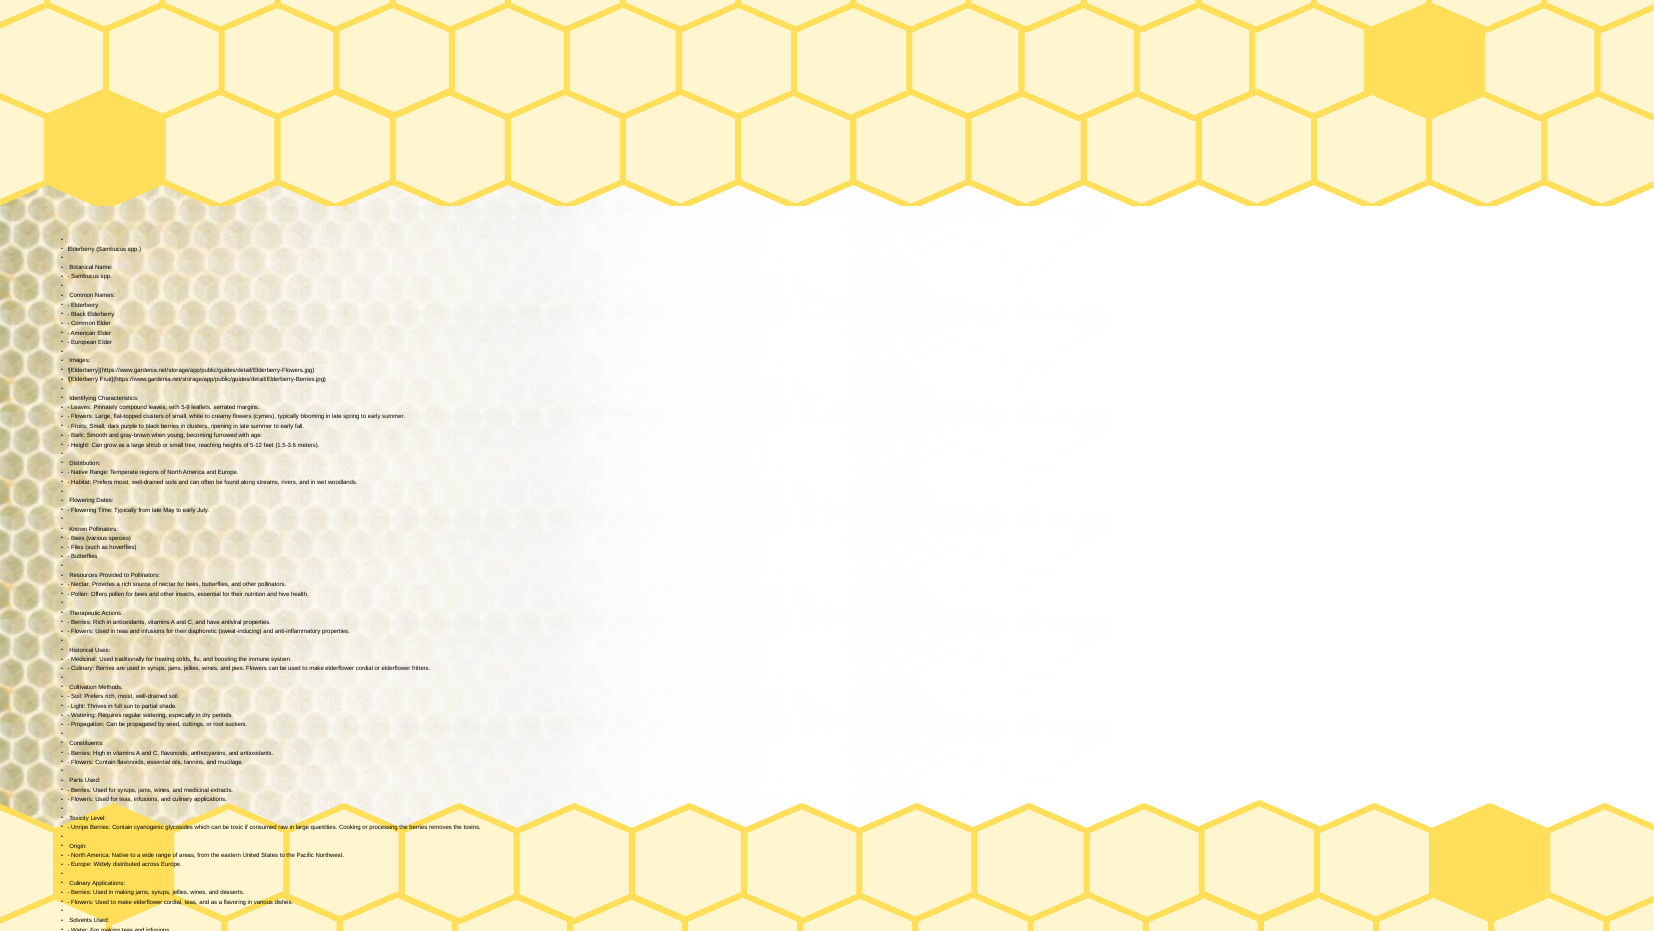

#
Elderberry (Sambucus spp.)
 Botanical Name:
- Sambucus spp.
 Common Names:
- Elderberry
- Black Elderberry
- Common Elder
- American Elder
- European Elder
 Images:
 Identifying Characteristics:
- Leaves: Pinnately compound leaves, with 5-9 leaflets, serrated margins.
- Flowers: Large, flat-topped clusters of small, white to creamy flowers (cymes), typically blooming in late spring to early summer.
- Fruits: Small, dark purple to black berries in clusters, ripening in late summer to early fall.
- Bark: Smooth and gray-brown when young, becoming furrowed with age.
- Height: Can grow as a large shrub or small tree, reaching heights of 5-12 feet (1.5-3.6 meters).
 Distribution:
- Native Range: Temperate regions of North America and Europe.
- Habitat: Prefers moist, well-drained soils and can often be found along streams, rivers, and in wet woodlands.
 Flowering Dates:
- Flowering Time: Typically from late May to early July.
 Known Pollinators:
- Bees (various species)
- Flies (such as hoverflies)
- Butterflies
 Resources Provided to Pollinators:
- Nectar: Provides a rich source of nectar for bees, butterflies, and other pollinators.
- Pollen: Offers pollen for bees and other insects, essential for their nutrition and hive health.
 Therapeutic Actions:
- Berries: Rich in antioxidants, vitamins A and C, and have antiviral properties.
- Flowers: Used in teas and infusions for their diaphoretic (sweat-inducing) and anti-inflammatory properties.
 Historical Uses:
- Medicinal: Used traditionally for treating colds, flu, and boosting the immune system.
- Culinary: Berries are used in syrups, jams, jellies, wines, and pies. Flowers can be used to make elderflower cordial or elderflower fritters.
 Cultivation Methods:
- Soil: Prefers rich, moist, well-drained soil.
- Light: Thrives in full sun to partial shade.
- Watering: Requires regular watering, especially in dry periods.
- Propagation: Can be propagated by seed, cuttings, or root suckers.
 Constituents:
- Berries: High in vitamins A and C, flavonoids, anthocyanins, and antioxidants.
- Flowers: Contain flavonoids, essential oils, tannins, and mucilage.
 Parts Used:
- Berries: Used for syrups, jams, wines, and medicinal extracts.
- Flowers: Used for teas, infusions, and culinary applications.
 Toxicity Level:
- Unripe Berries: Contain cyanogenic glycosides which can be toxic if consumed raw in large quantities. Cooking or processing the berries removes the toxins.
 Origin:
- North America: Native to a wide range of areas, from the eastern United States to the Pacific Northwest.
- Europe: Widely distributed across Europe.
 Culinary Applications:
- Berries: Used in making jams, syrups, jellies, wines, and desserts.
- Flowers: Used to make elderflower cordial, teas, and as a flavoring in various dishes.
 Solvents Used:
- Water: For making teas and infusions.
- Alcohol: For tinctures and extracts.
 Uses for Animals:
- Berries and Flowers: Not commonly used in veterinary applications, but the plant provides habitat and food for wildlife.
 Diseases and Treatments:
- For the Plant: Prone to aphids, powdery mildew, and fungal diseases. Can be treated with appropriate organic fungicides and insecticides.
- For Humans: Berries and flowers are used to treat colds, flu, and support the immune system.
 Chinese Medicinal Use:
- Elderberry (Sambucus spp.) is not traditionally used in Chinese medicine.
 Edibility:
- Berries: Edible when cooked or processed. Should not be eaten raw in large quantities due to potential toxicity.
- Flowers: Edible and used in culinary preparations.
 Environmental Considerations:
- Pros: Provides food and habitat for wildlife, supports pollinators, and can be used in permaculture and sustainable landscaping.
- Cons: Can become invasive in some regions if not managed properly.
 Contraindications:
- Unripe Berries: Should not be consumed raw. Can cause nausea, vomiting, and diarrhea if eaten in large quantities.
- Pregnancy and Breastfeeding: Consult a healthcare professional before use.
 Homeopathic Uses:
- Homeopathic Remedies: Sometimes used in homeopathy for treating cold and flu symptoms.
 Pollinators:
- Bees, butterflies, and flies.
 Harvesting Practices:
- Flowers: Harvest in late spring when they are fully open.
- Berries: Harvest in late summer to early fall when they are fully ripe and dark in color.
 Medicinal Properties:
- Antiviral, anti-inflammatory, immune-boosting properties.
 Disease Treatments:
- For Humans: Used to treat colds, flu, and other respiratory infections.
 References:
- "Elderberry: The Immune-Boosting Superberry" by John W. Travis.
- "The Complete Elderberry Guide" by Sandra Kynes.
- "The Elderberry Book: Forage, Cultivate, Prepare, Preserve" by John Moody.
This detailed listing provides comprehensive information on Elderberry (Sambucus spp.), covering its characteristics, uses, and benefits for pollinators and humans.